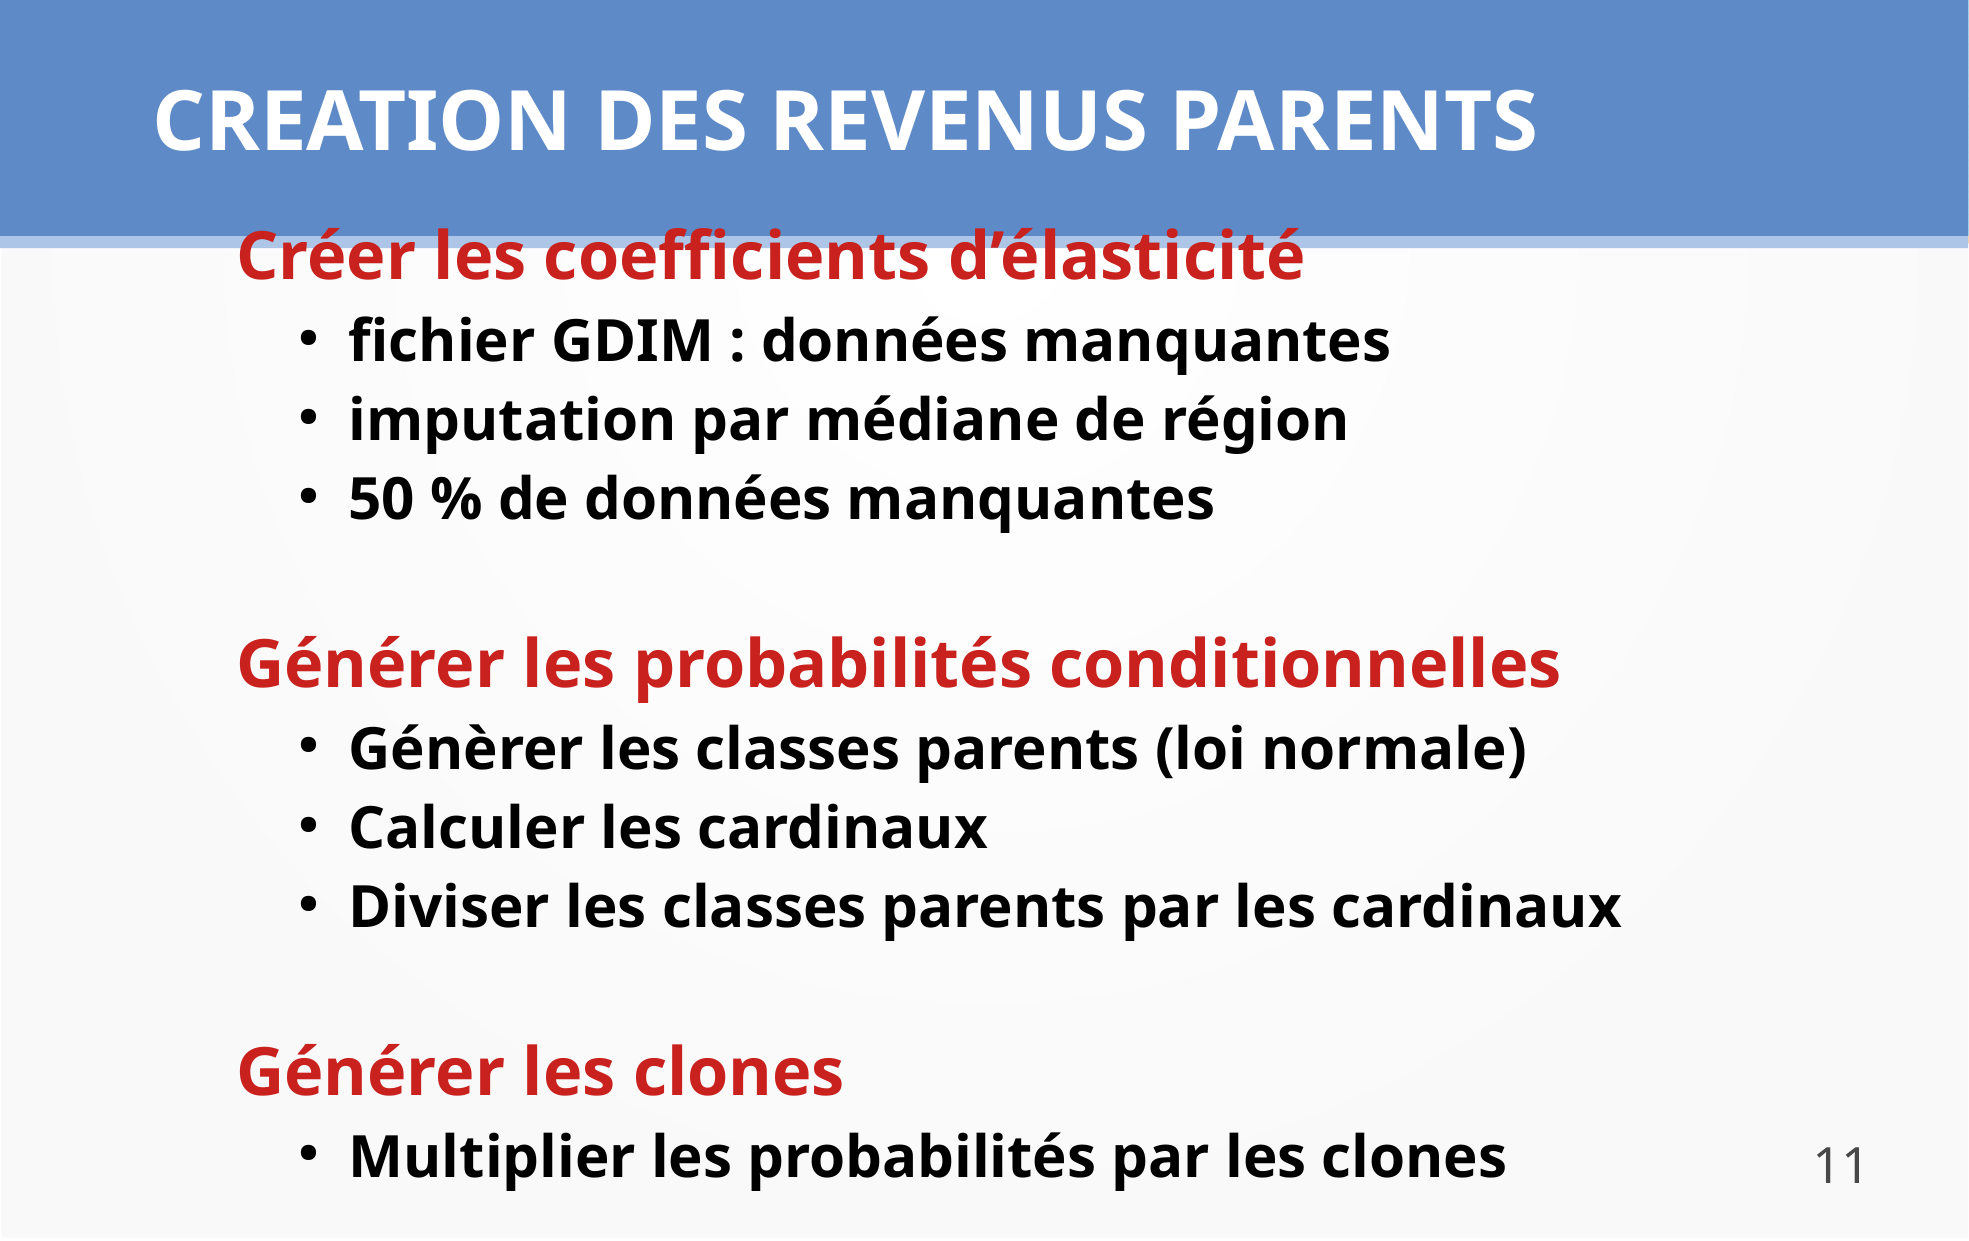

# CREATION DES REVENUS PARENTS
			Créer les coefficients d’élasticité
 fichier GDIM : données manquantes
 imputation par médiane de région
 50 % de données manquantes
			Générer les probabilités conditionnelles
 Génèrer les classes parents (loi normale)
 Calculer les cardinaux
 Diviser les classes parents par les cardinaux
			Générer les clones
 Multiplier les probabilités par les clones
11